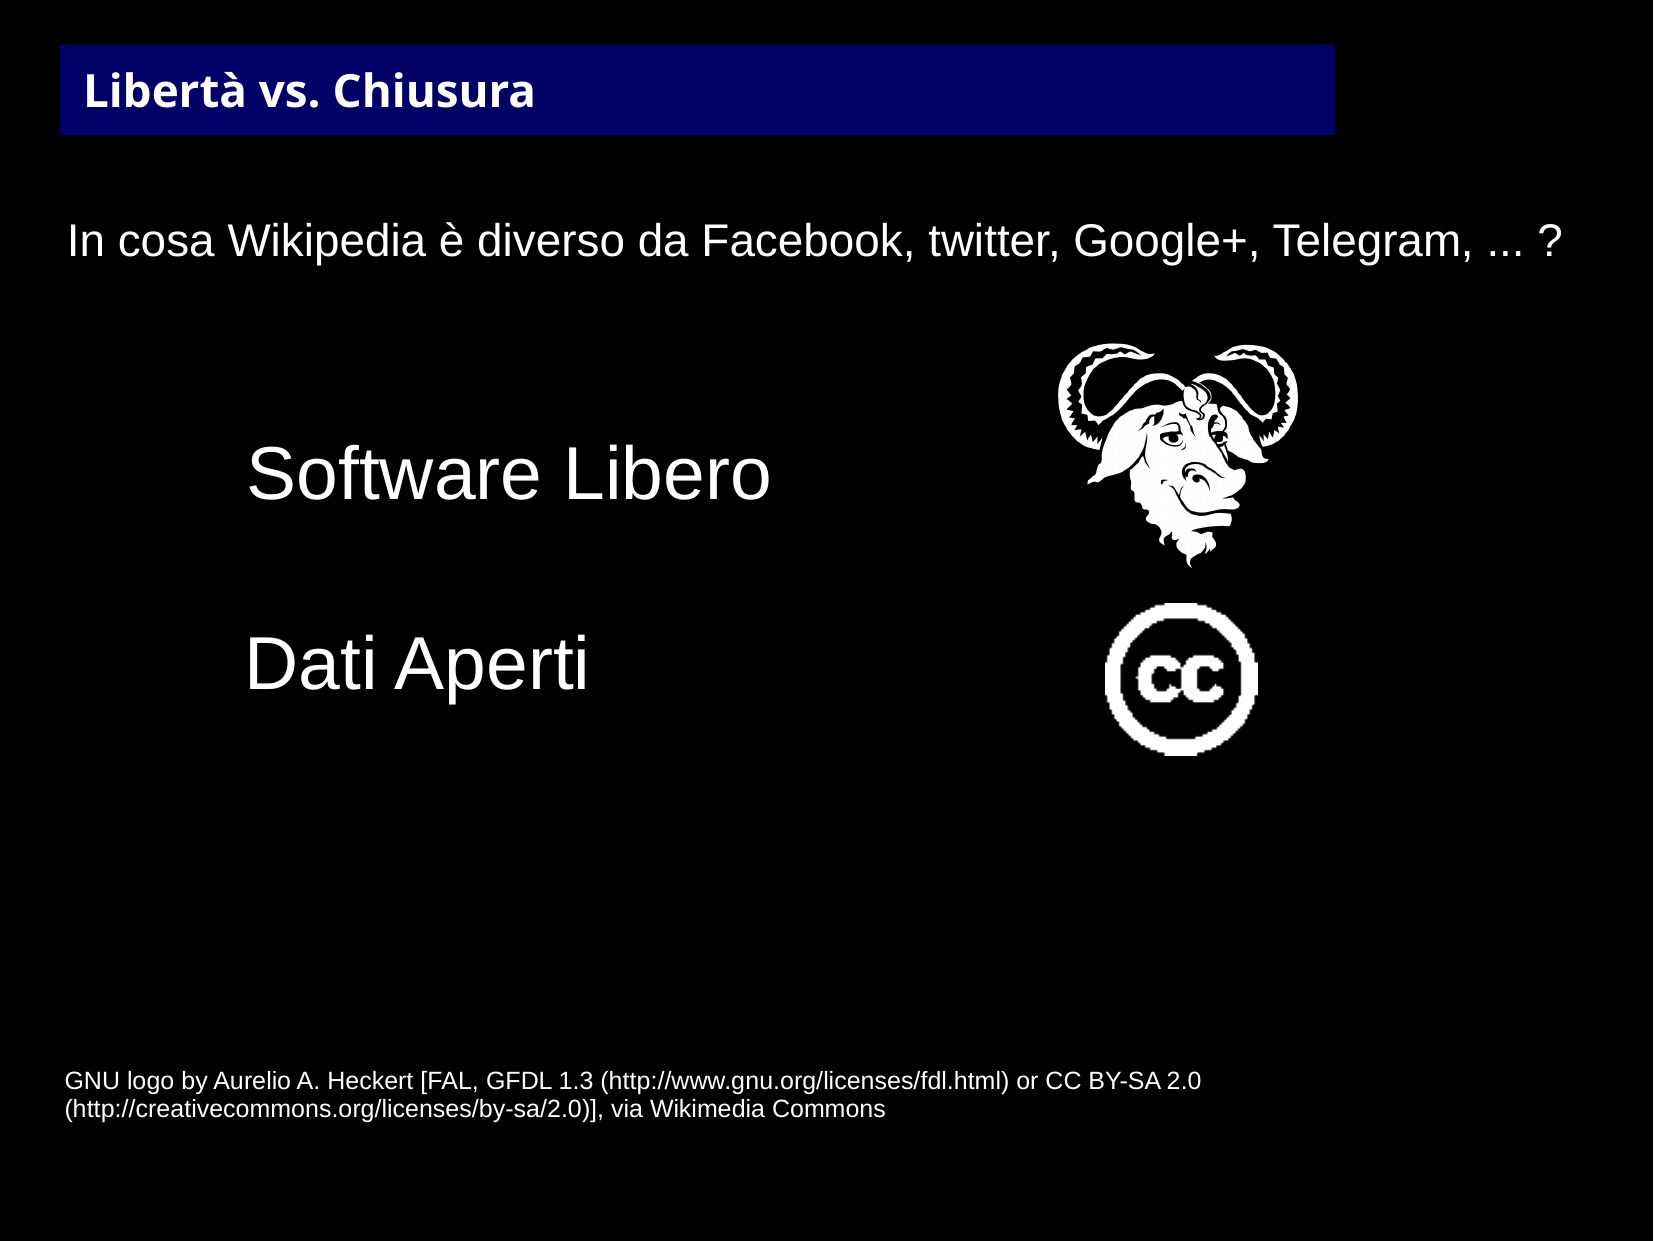

# Libertà vs. Chiusura
In cosa Wikipedia è diverso da Facebook, twitter, Google+, Telegram, ... ?
Software Libero
Dati Aperti
GNU logo by Aurelio A. Heckert [FAL, GFDL 1.3 (http://www.gnu.org/licenses/fdl.html) or CC BY-SA 2.0 (http://creativecommons.org/licenses/by-sa/2.0)], via Wikimedia Commons